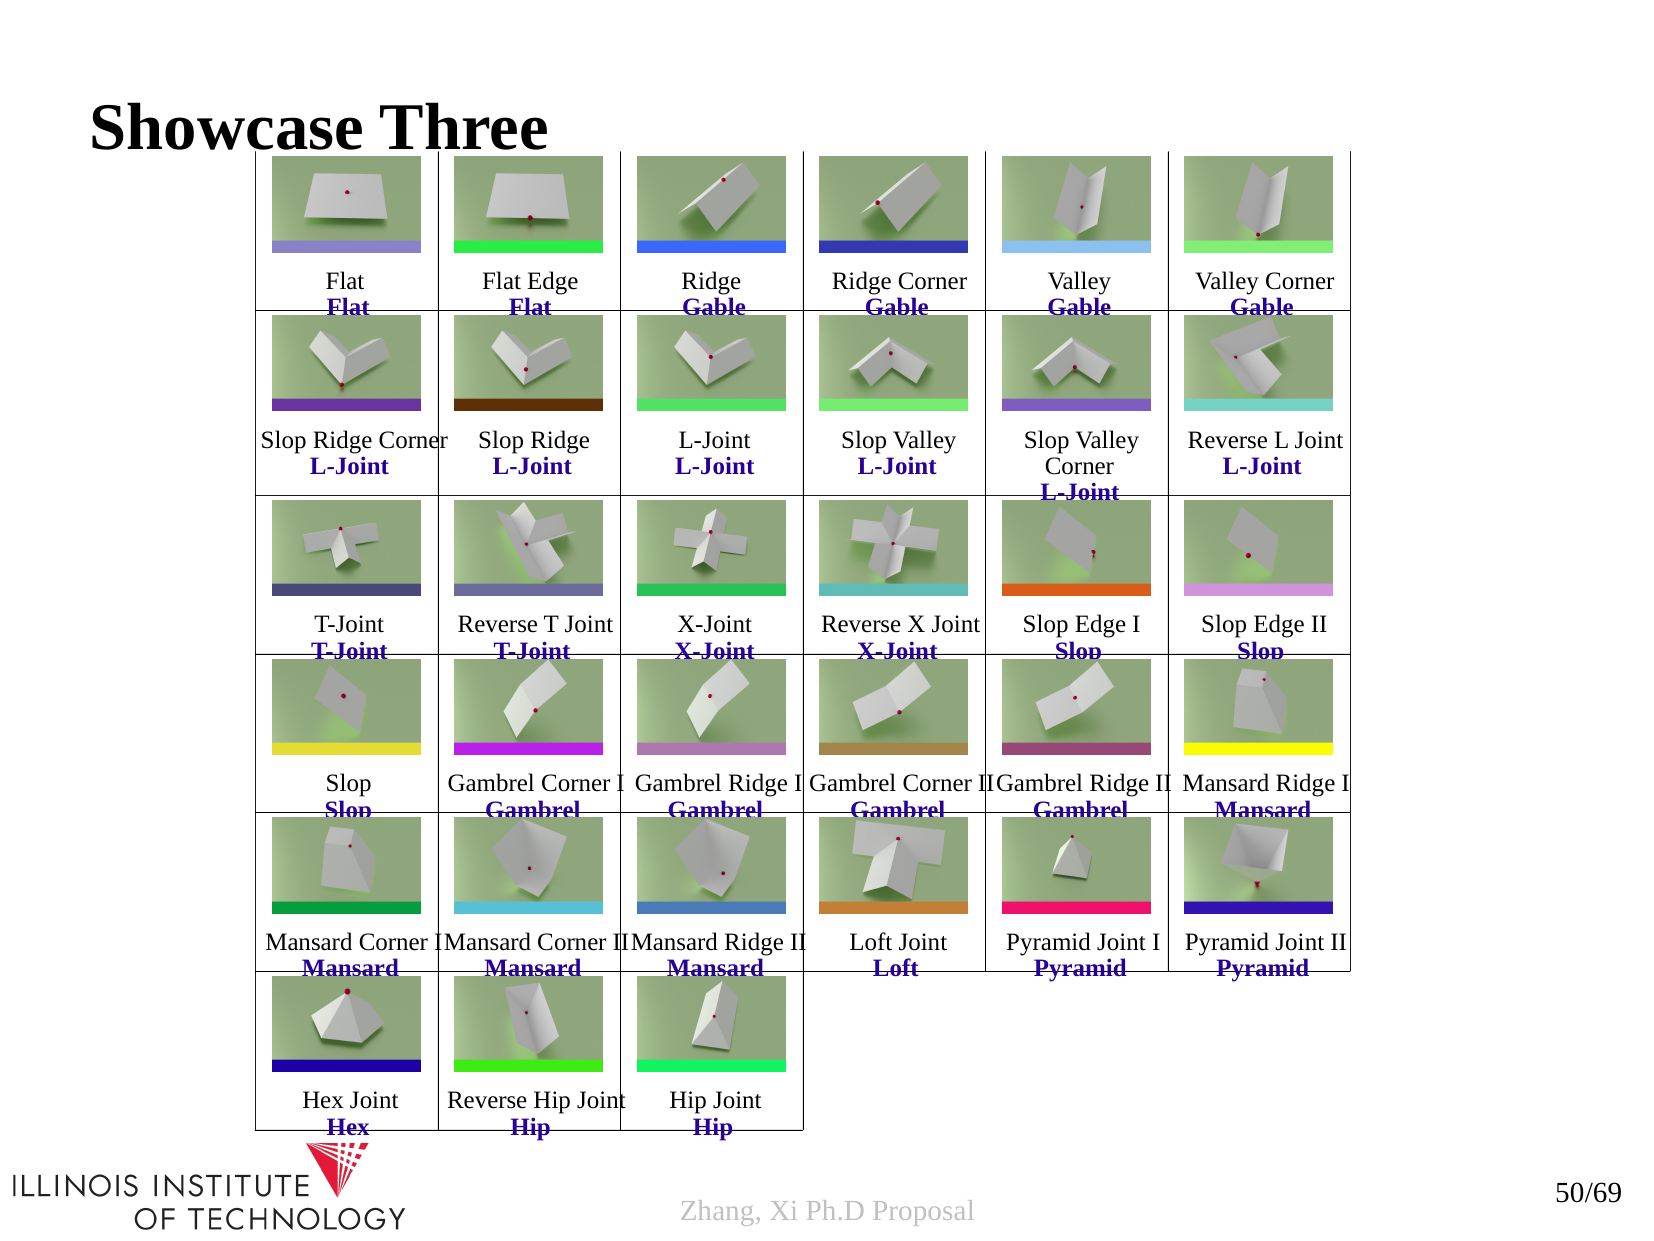

Showcase Three
Flat
Flat Edge
Ridge
Ridge Corner
Valley
Valley Corner
Flat
Flat
Gable
Gable
Gable
Gable
Slop Ridge Corner
Slop Ridge
L-Joint
Slop Valley
Slop Valley
Reverse L Joint
L-Joint
L-Joint
L-Joint
L-Joint
Corner
L-Joint
L-Joint
T-Joint
Reverse T Joint
X-Joint
Reverse X Joint
Slop Edge I
Slop Edge II
T-Joint
T-Joint
X-Joint
X-Joint
Slop
Slop
Slop
Gambrel Corner I
Gambrel Ridge I
Gambrel Corner II
Gambrel Ridge II
Mansard Ridge I
Slop
Gambrel
Gambrel
Gambrel
Gambrel
Mansard
Mansard Corner I
Mansard Corner II
Mansard Ridge II
Loft Joint
Pyramid Joint I
Pyramid Joint II
Mansard
Mansard
Mansard
Loft
Pyramid
Pyramid
Hex Joint
Reverse Hip Joint
Hip Joint
Hex
Hip
Hip
50
Zhang, Xi Ph.D Proposal